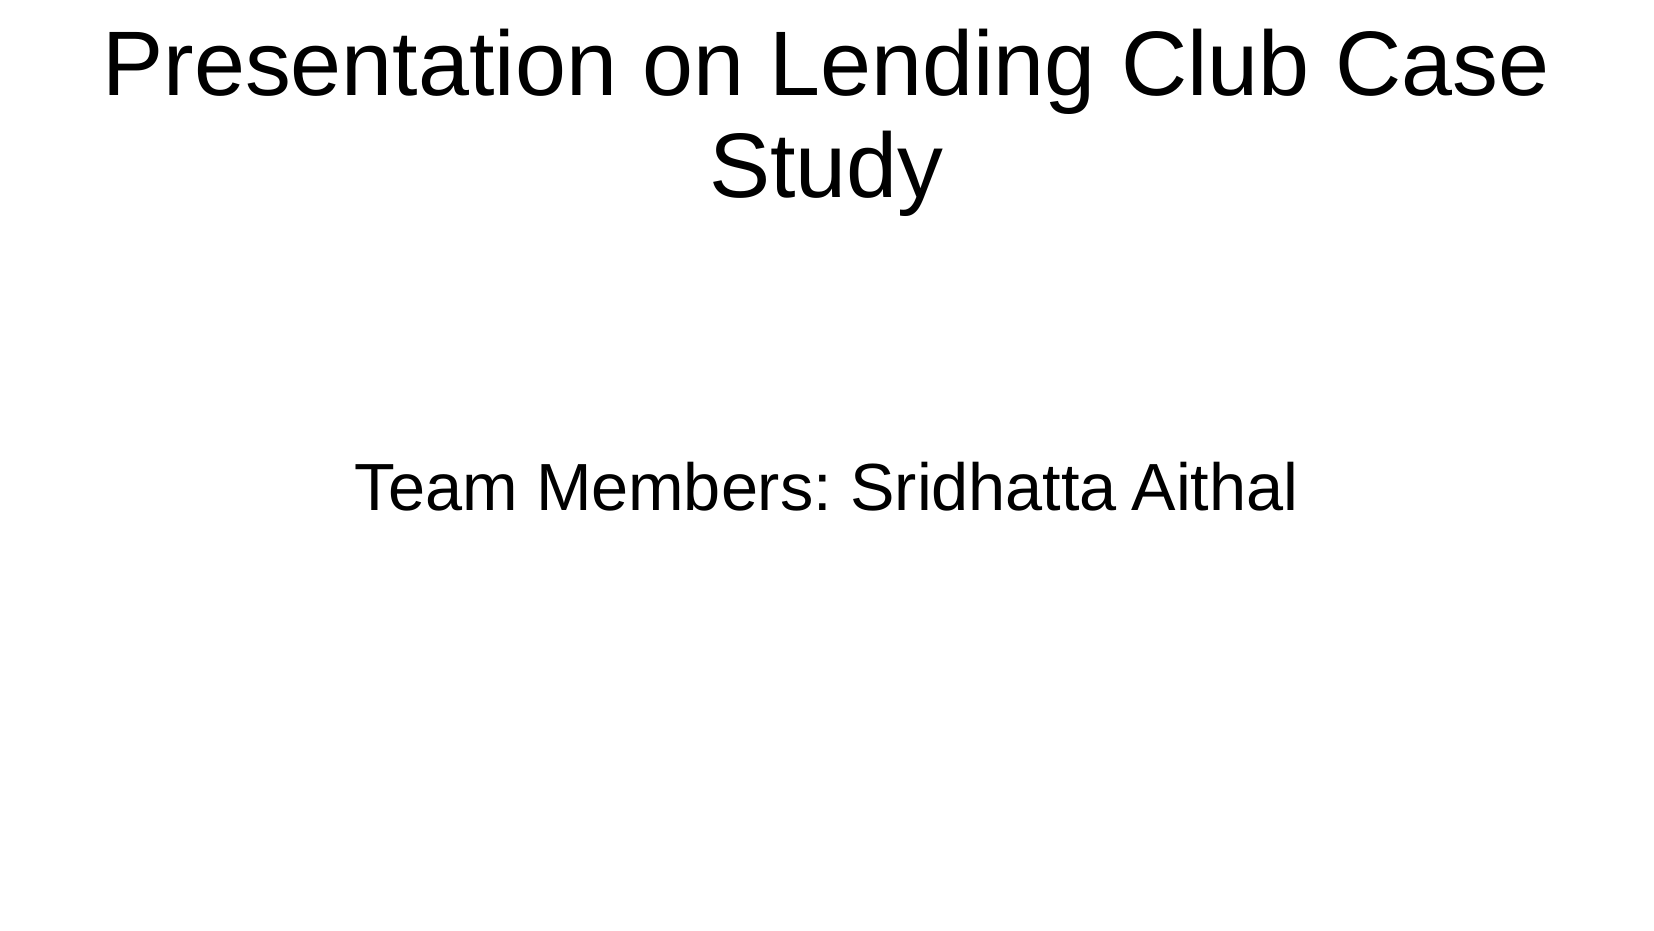

# Presentation on Lending Club Case Study
Team Members: Sridhatta Aithal